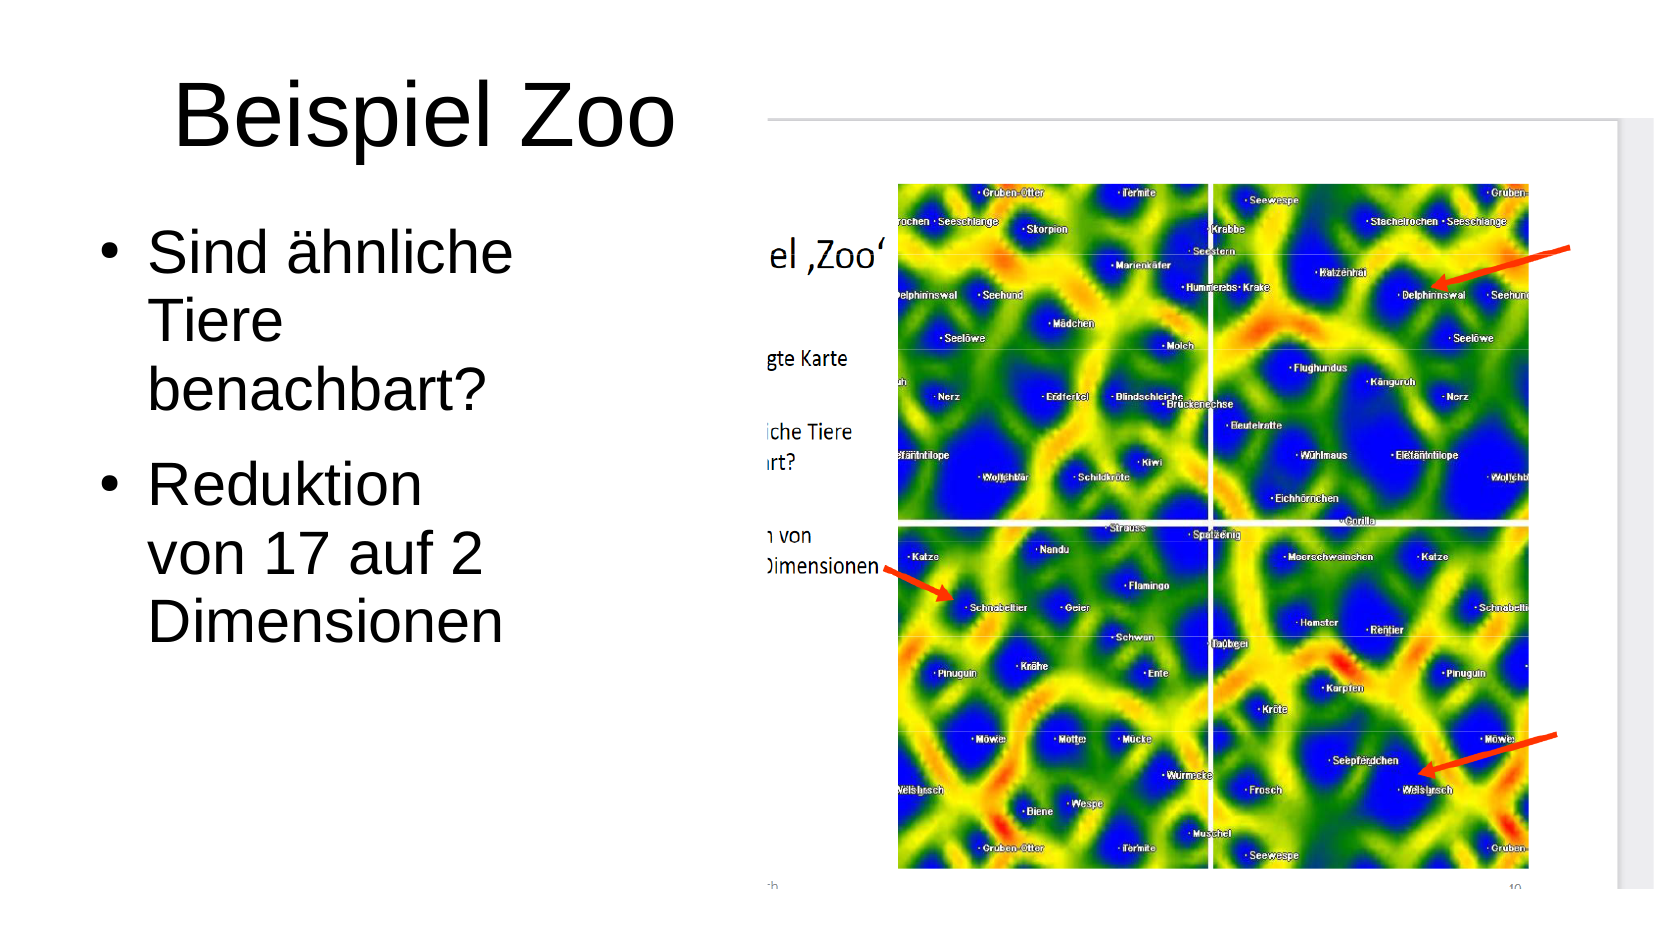

# Beispiel Zoo
Sind ähnliche Tiere benachbart?
Reduktion von 17 auf 2 Dimensionen